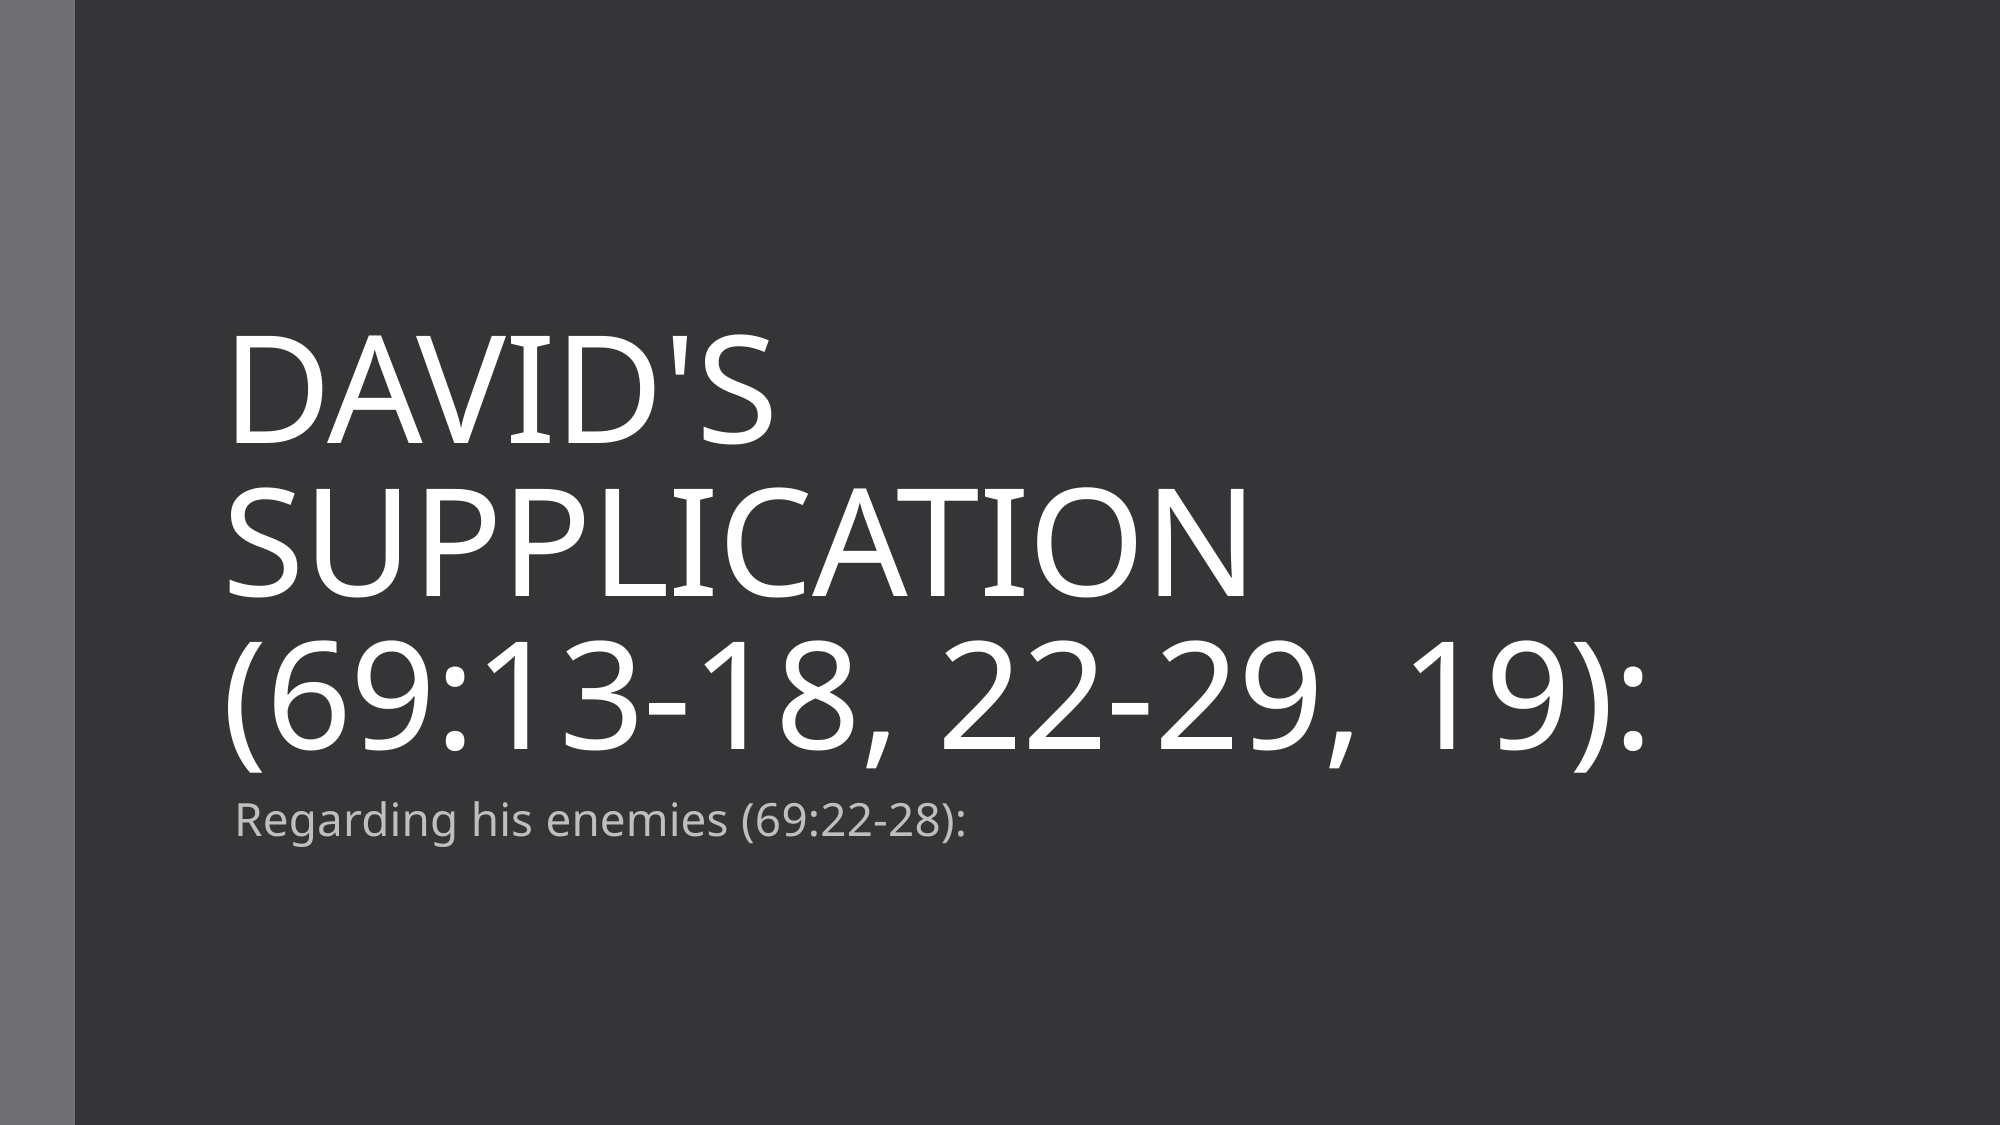

# DAVID'S SUPPLICATION (69:13-18, 22-29, 19):
 Regarding his enemies (69:22-28):